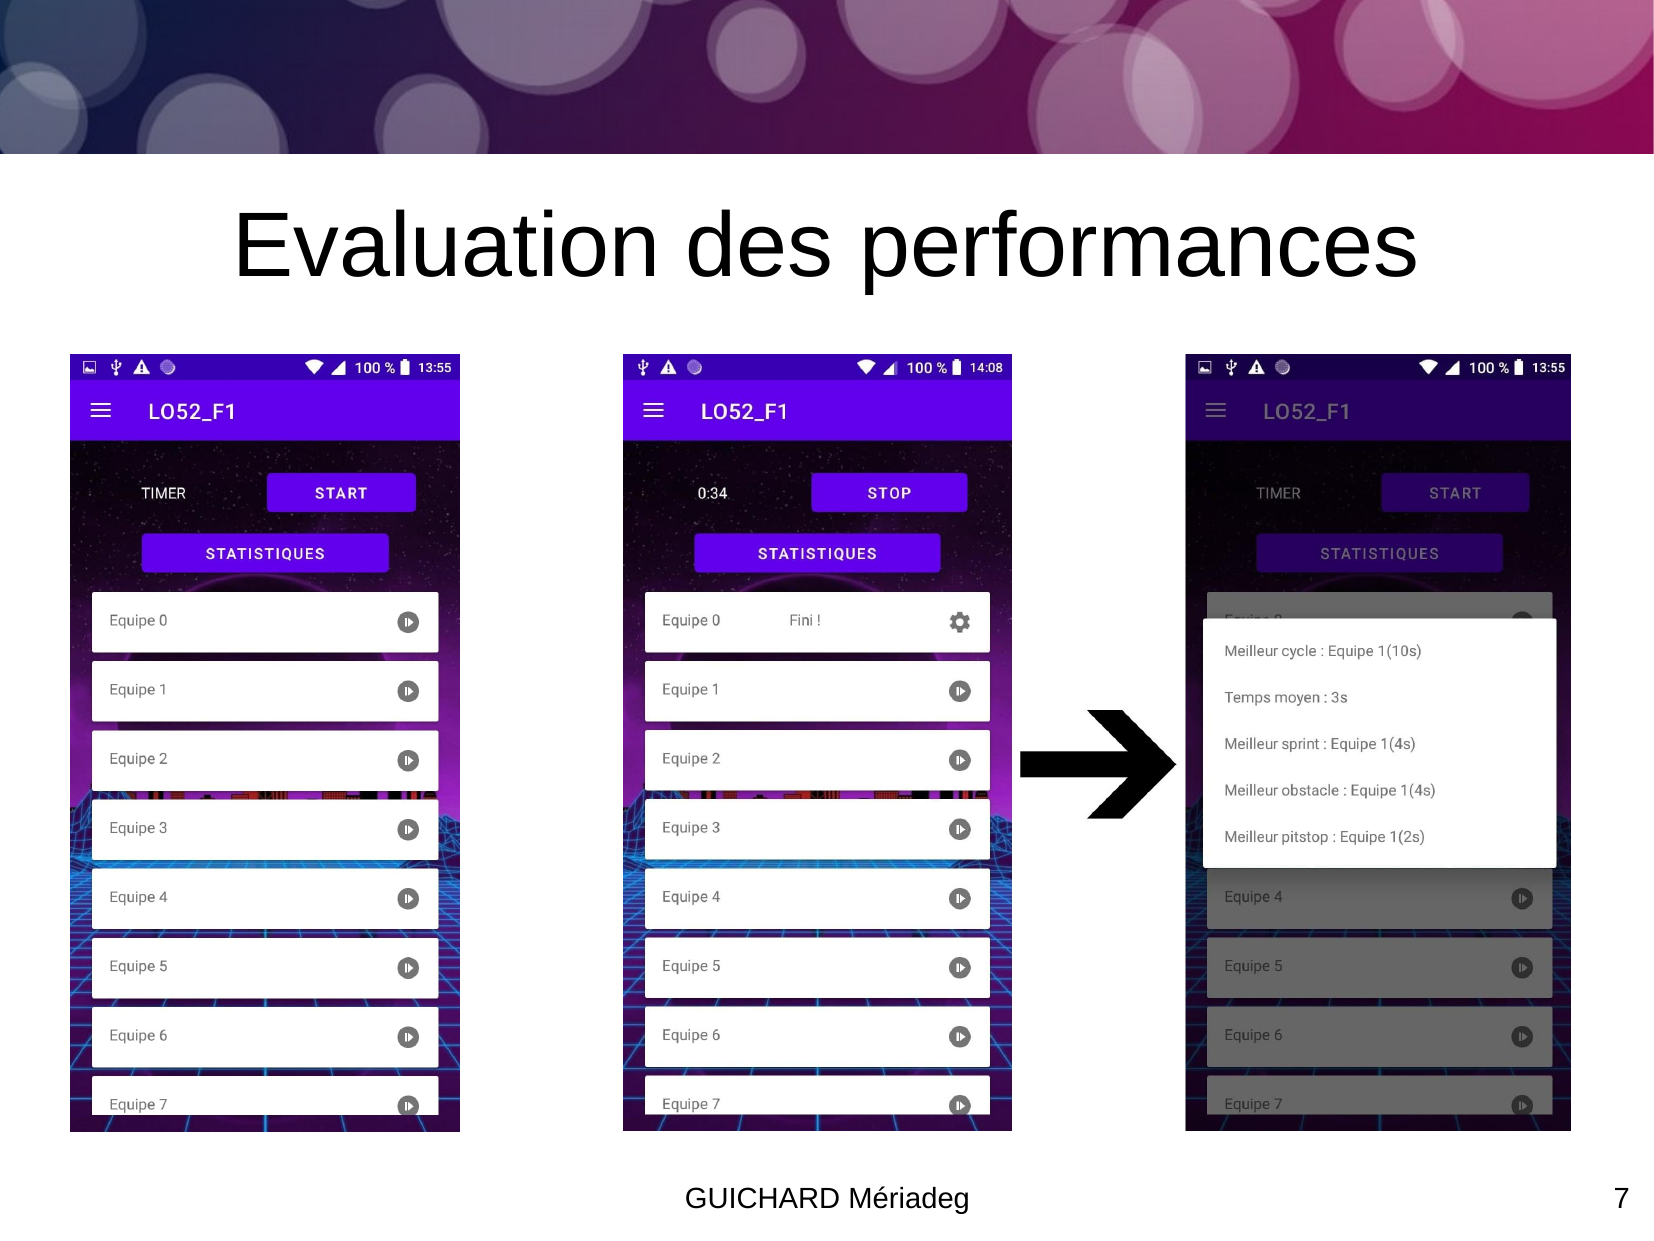

# Evaluation des performances
GUICHARD Mériadeg
7